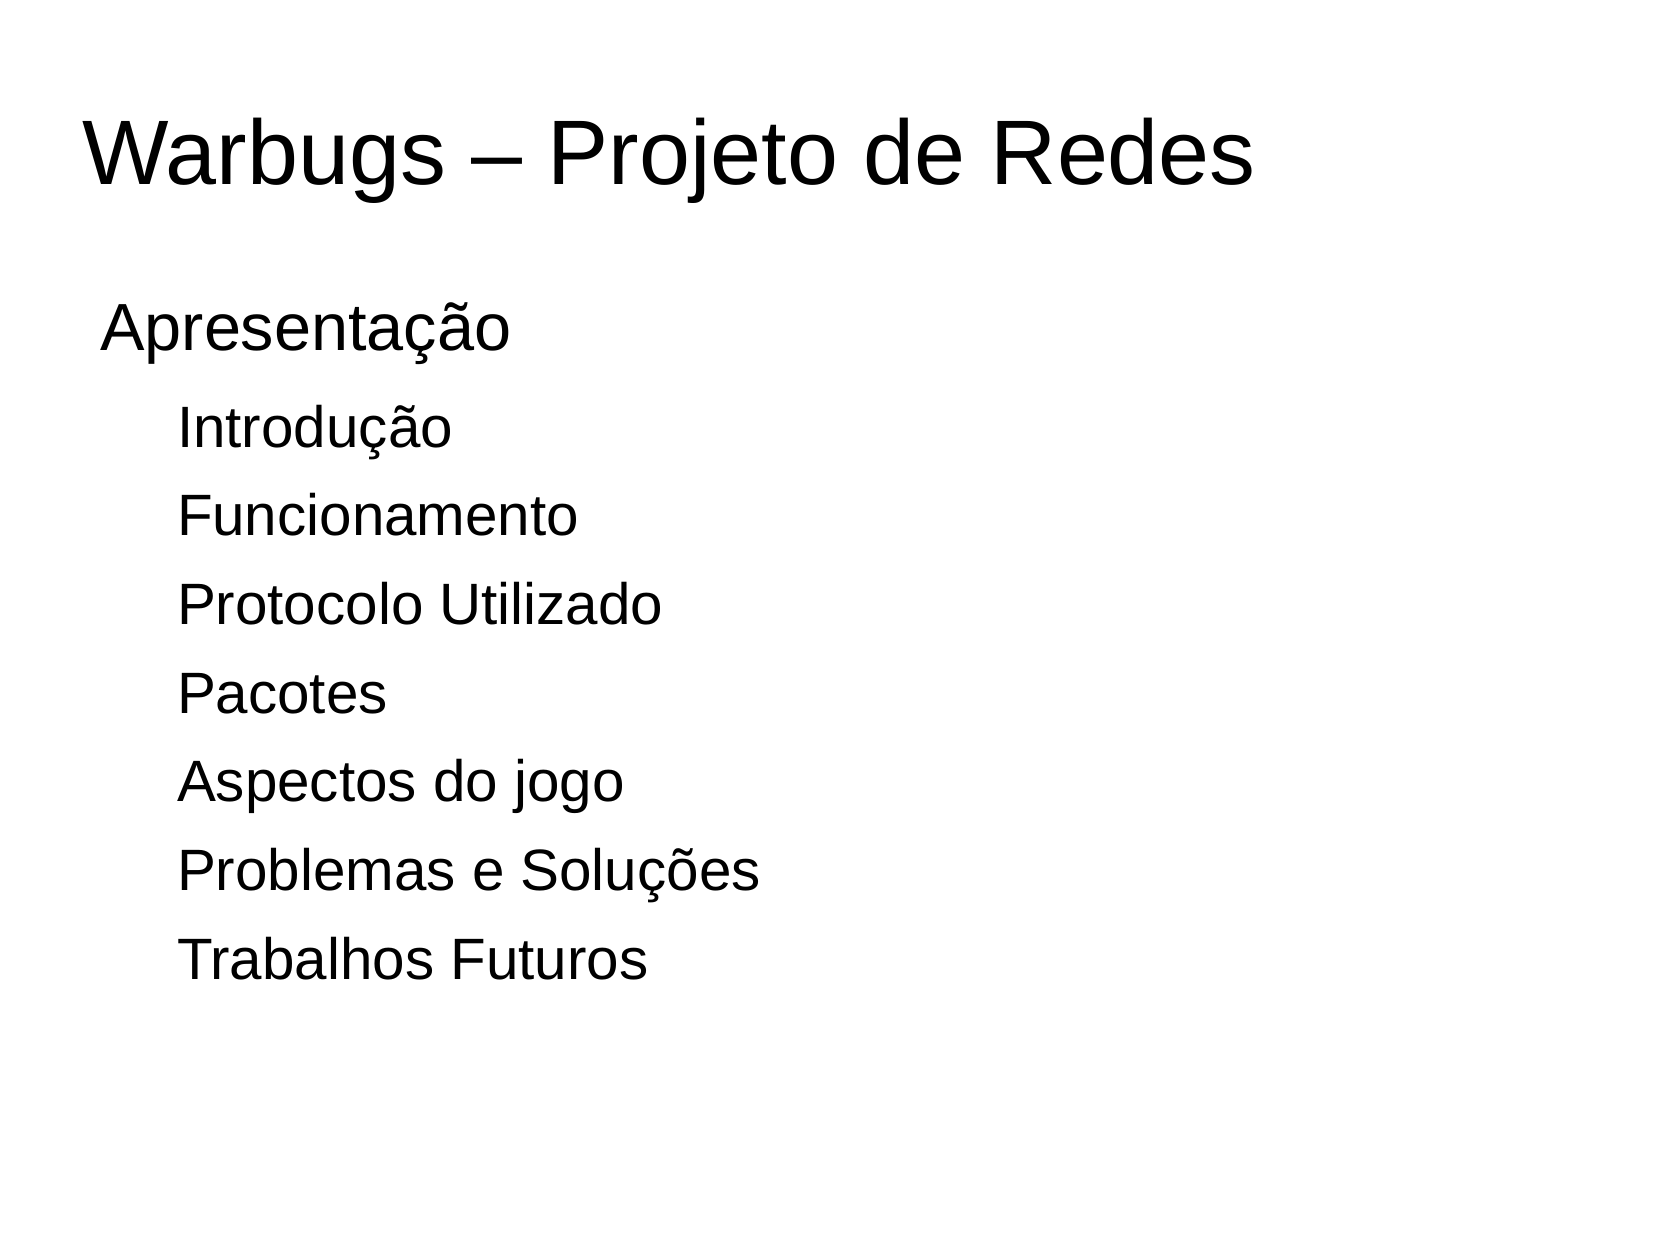

Warbugs – Projeto de Redes
# Apresentação
Introdução
Funcionamento
Protocolo Utilizado
Pacotes
Aspectos do jogo
Problemas e Soluções
Trabalhos Futuros